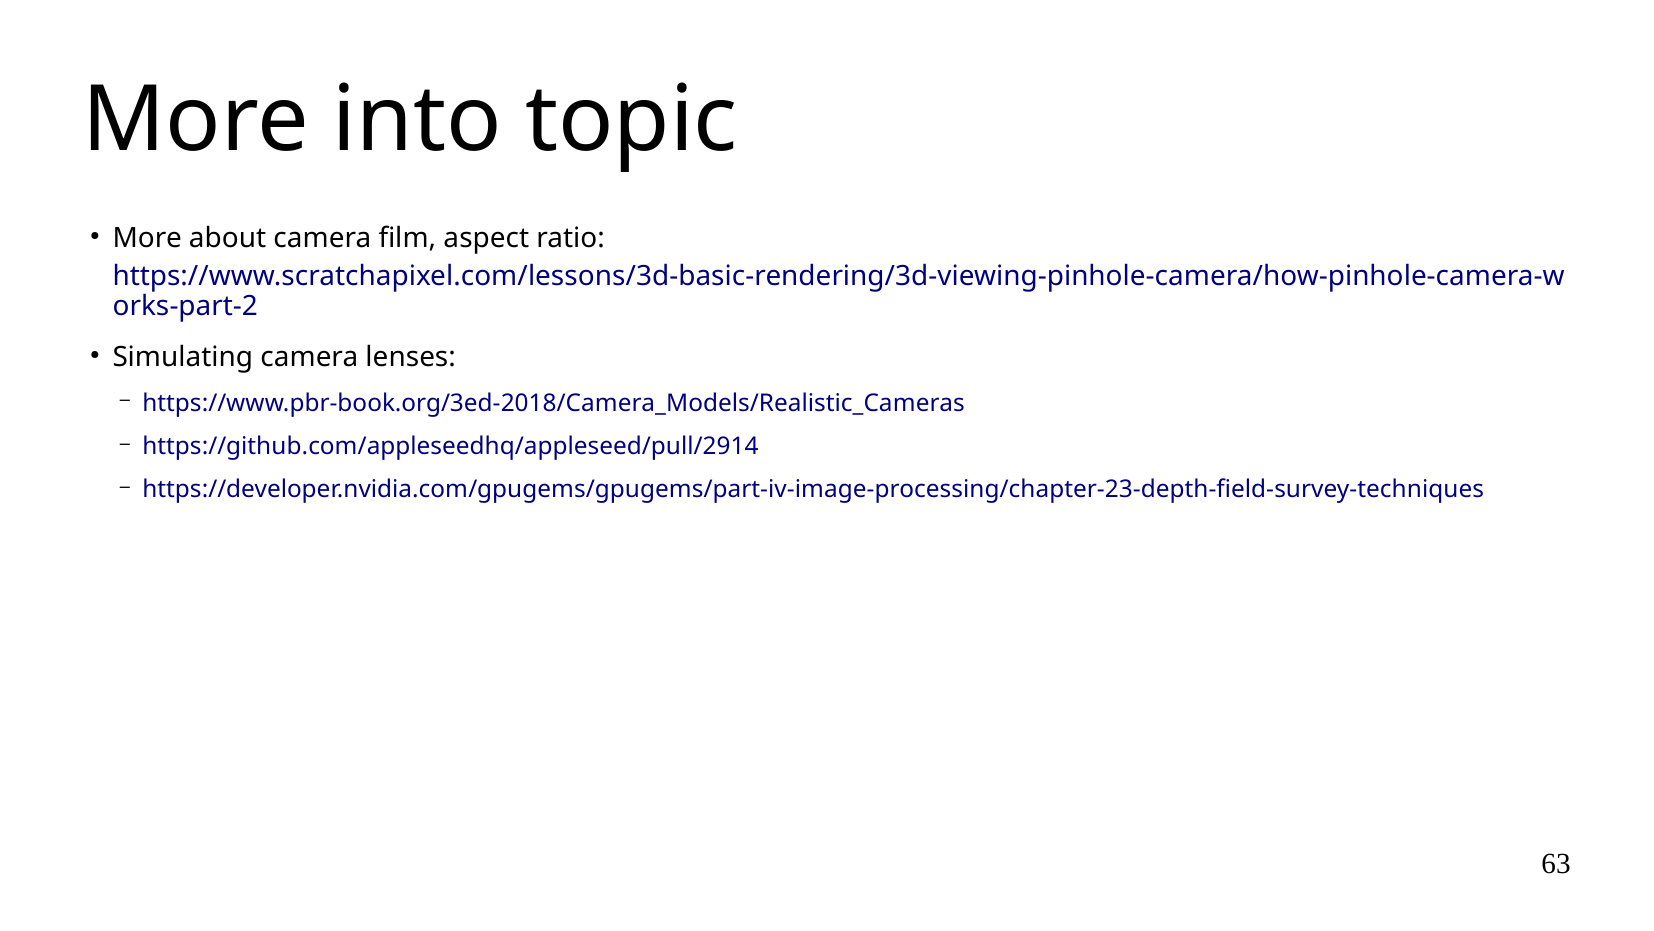

# More into topic
More about camera film, aspect ratio: https://www.scratchapixel.com/lessons/3d-basic-rendering/3d-viewing-pinhole-camera/how-pinhole-camera-works-part-2
Simulating camera lenses:
https://www.pbr-book.org/3ed-2018/Camera_Models/Realistic_Cameras
https://github.com/appleseedhq/appleseed/pull/2914
https://developer.nvidia.com/gpugems/gpugems/part-iv-image-processing/chapter-23-depth-field-survey-techniques
63